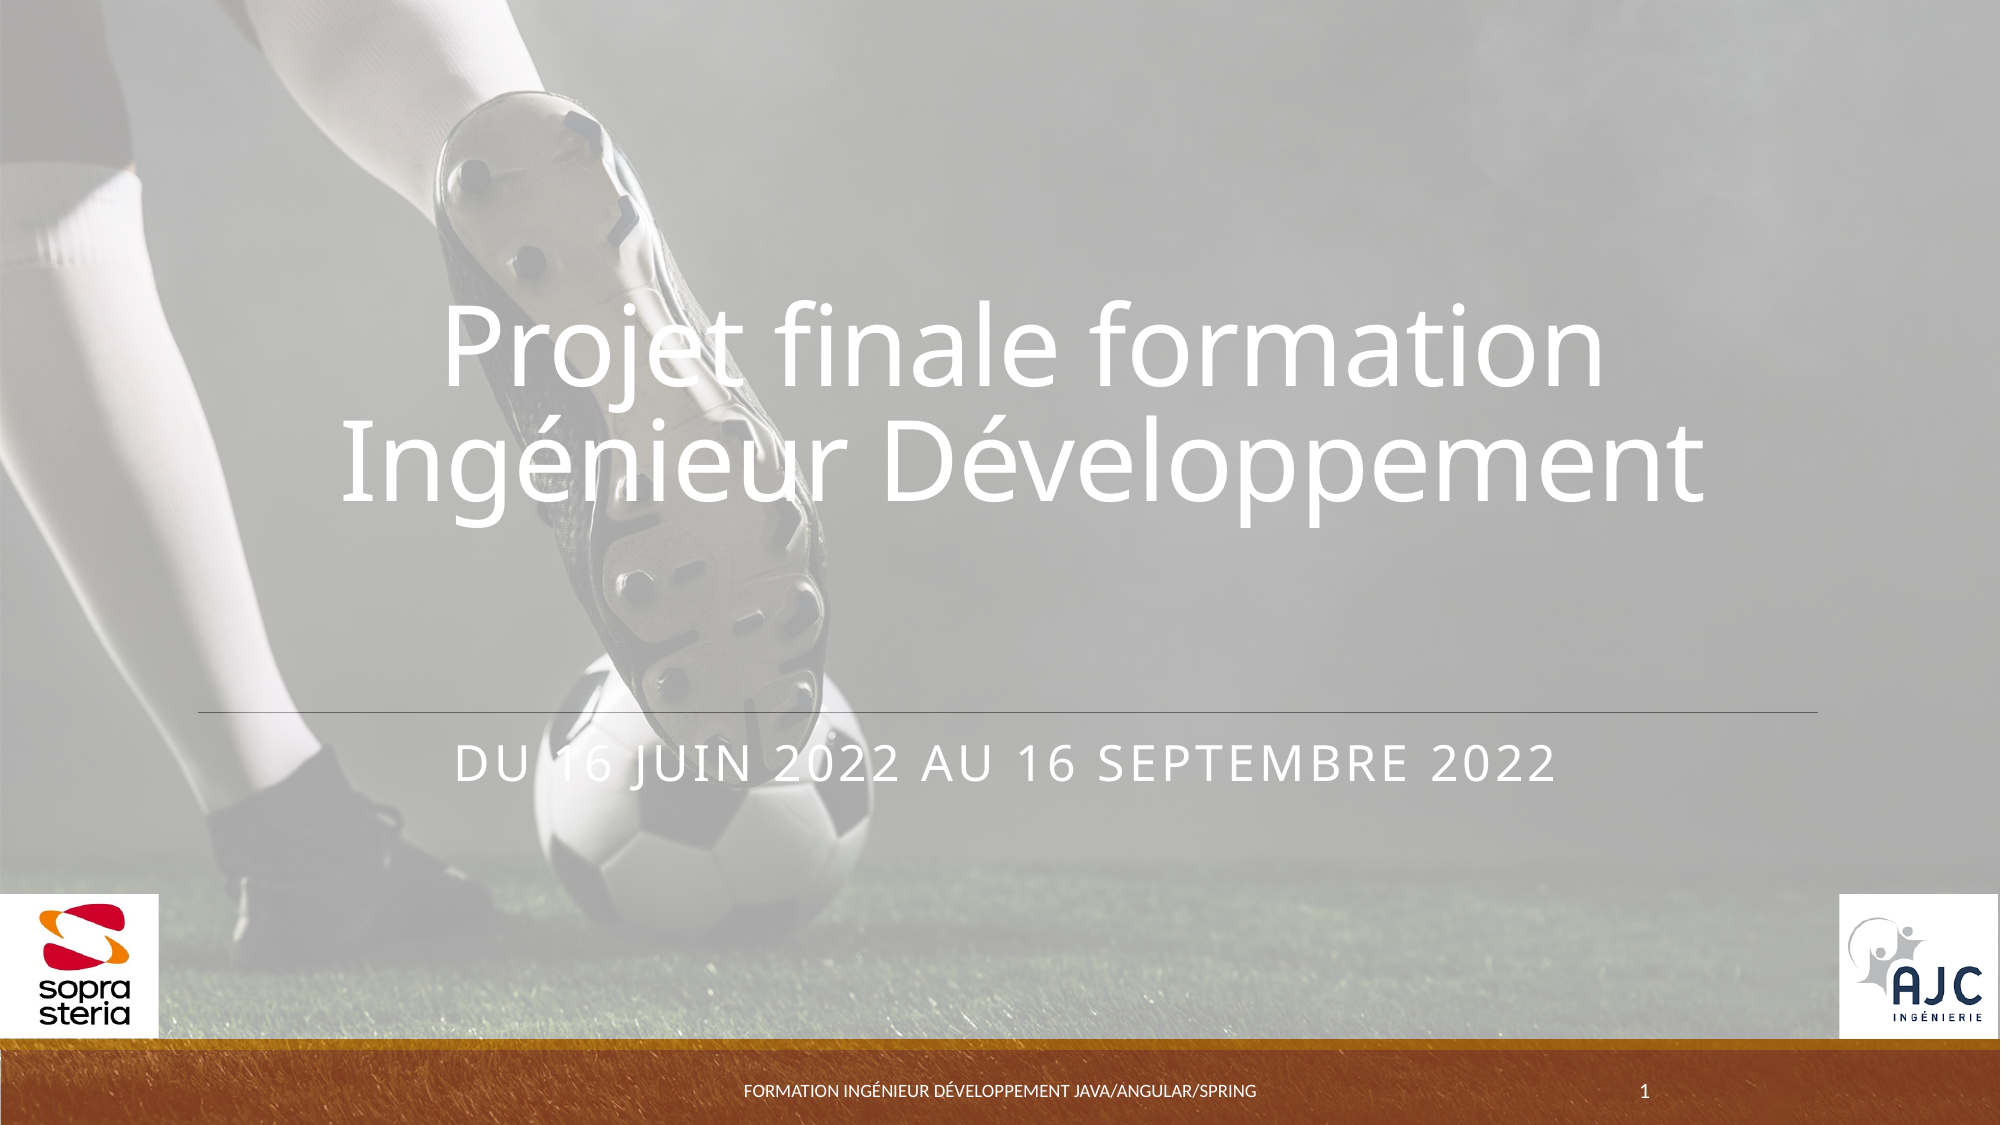

# Projet finale formation Ingénieur Développement
Du 16 juin 2022 au 16 septembre 2022
Formation Ingénieur Développement JAVA/ANGULAR/SPRING